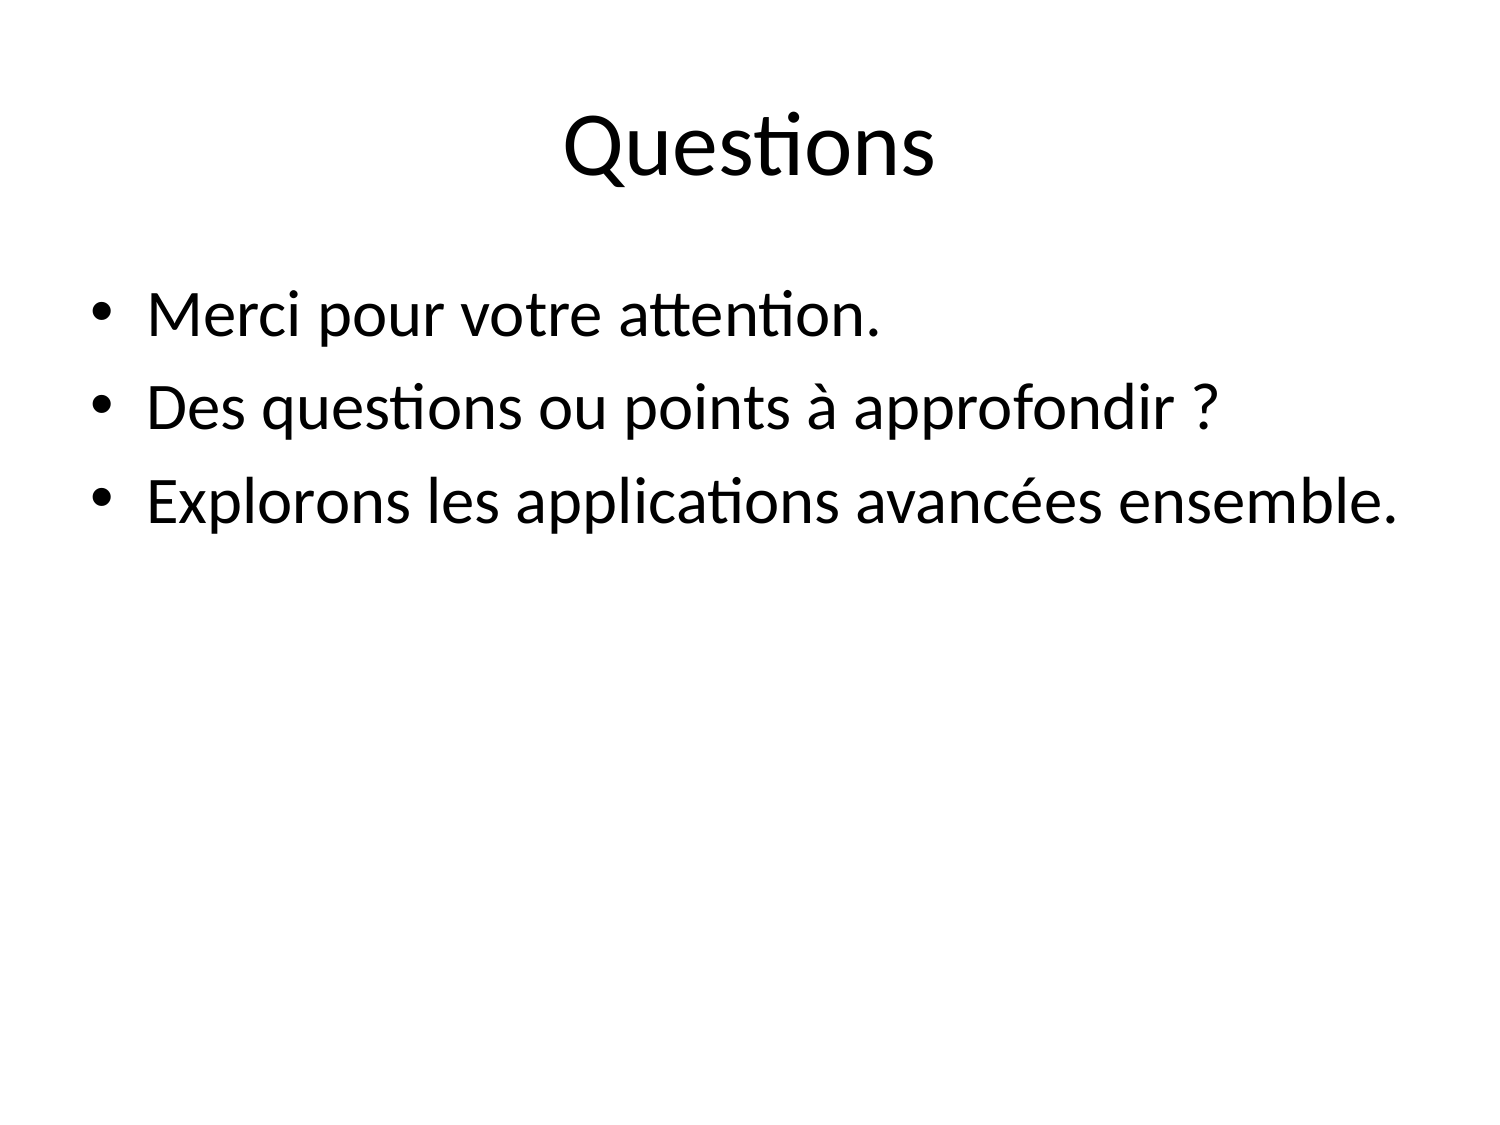

# Questions
Merci pour votre attention.
Des questions ou points à approfondir ?
Explorons les applications avancées ensemble.